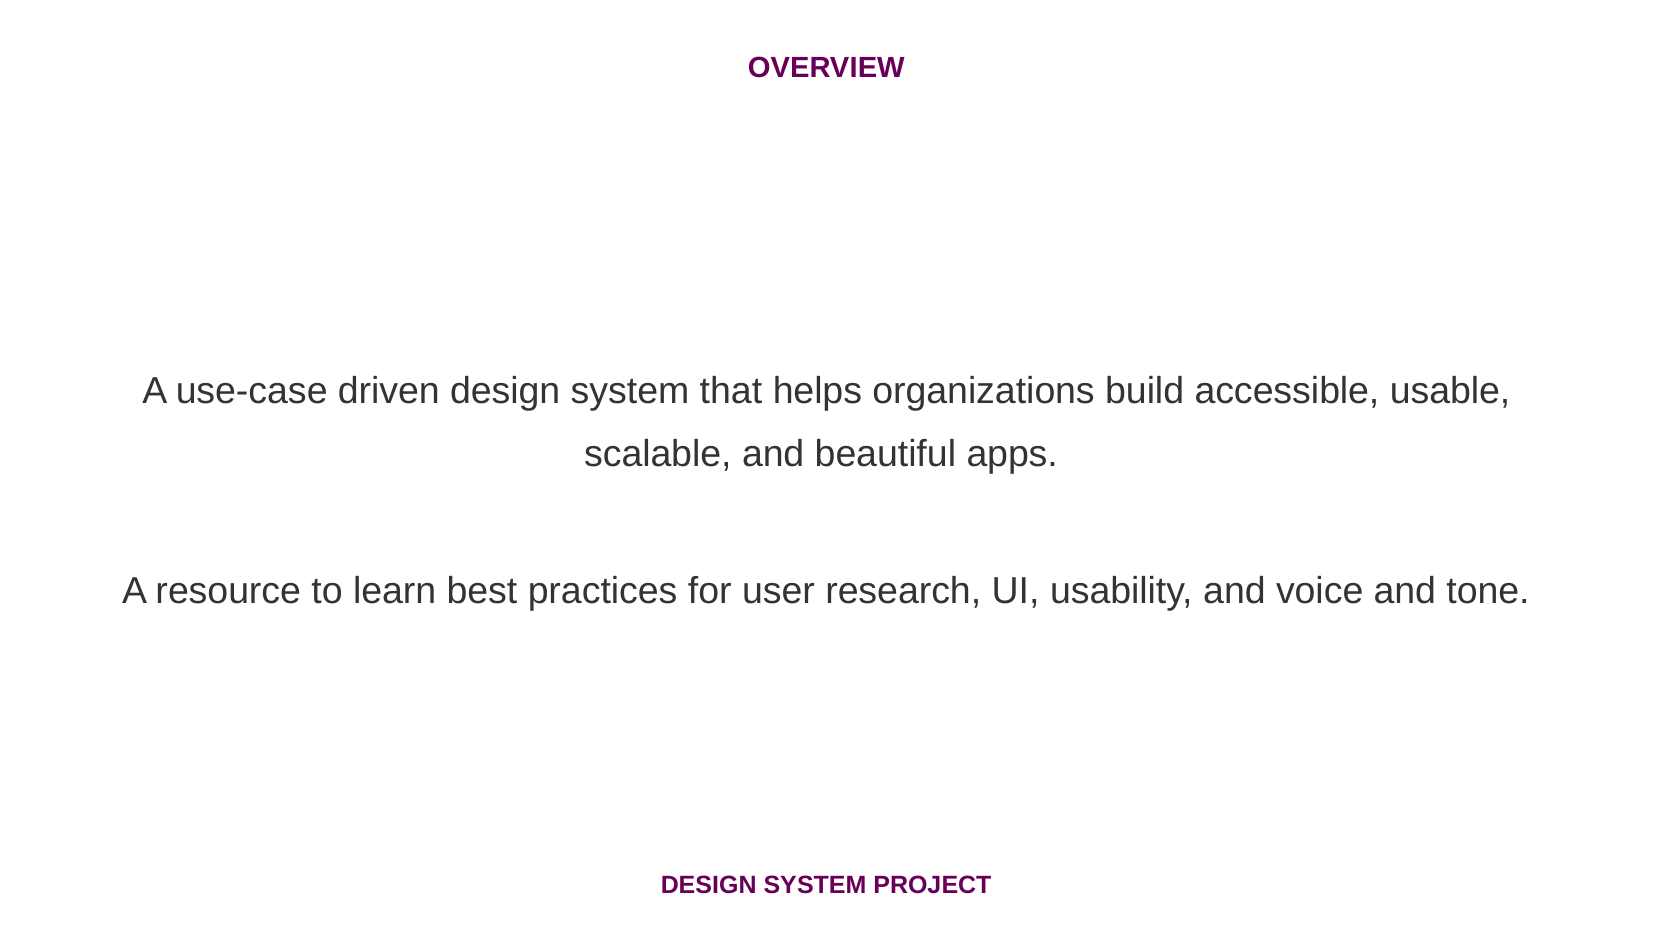

# OVERVIEW
A use-case driven design system that helps organizations build accessible, usable, scalable, and beautiful apps.
A resource to learn best practices for user research, UI, usability, and voice and tone.
DESIGN SYSTEM PROJECT